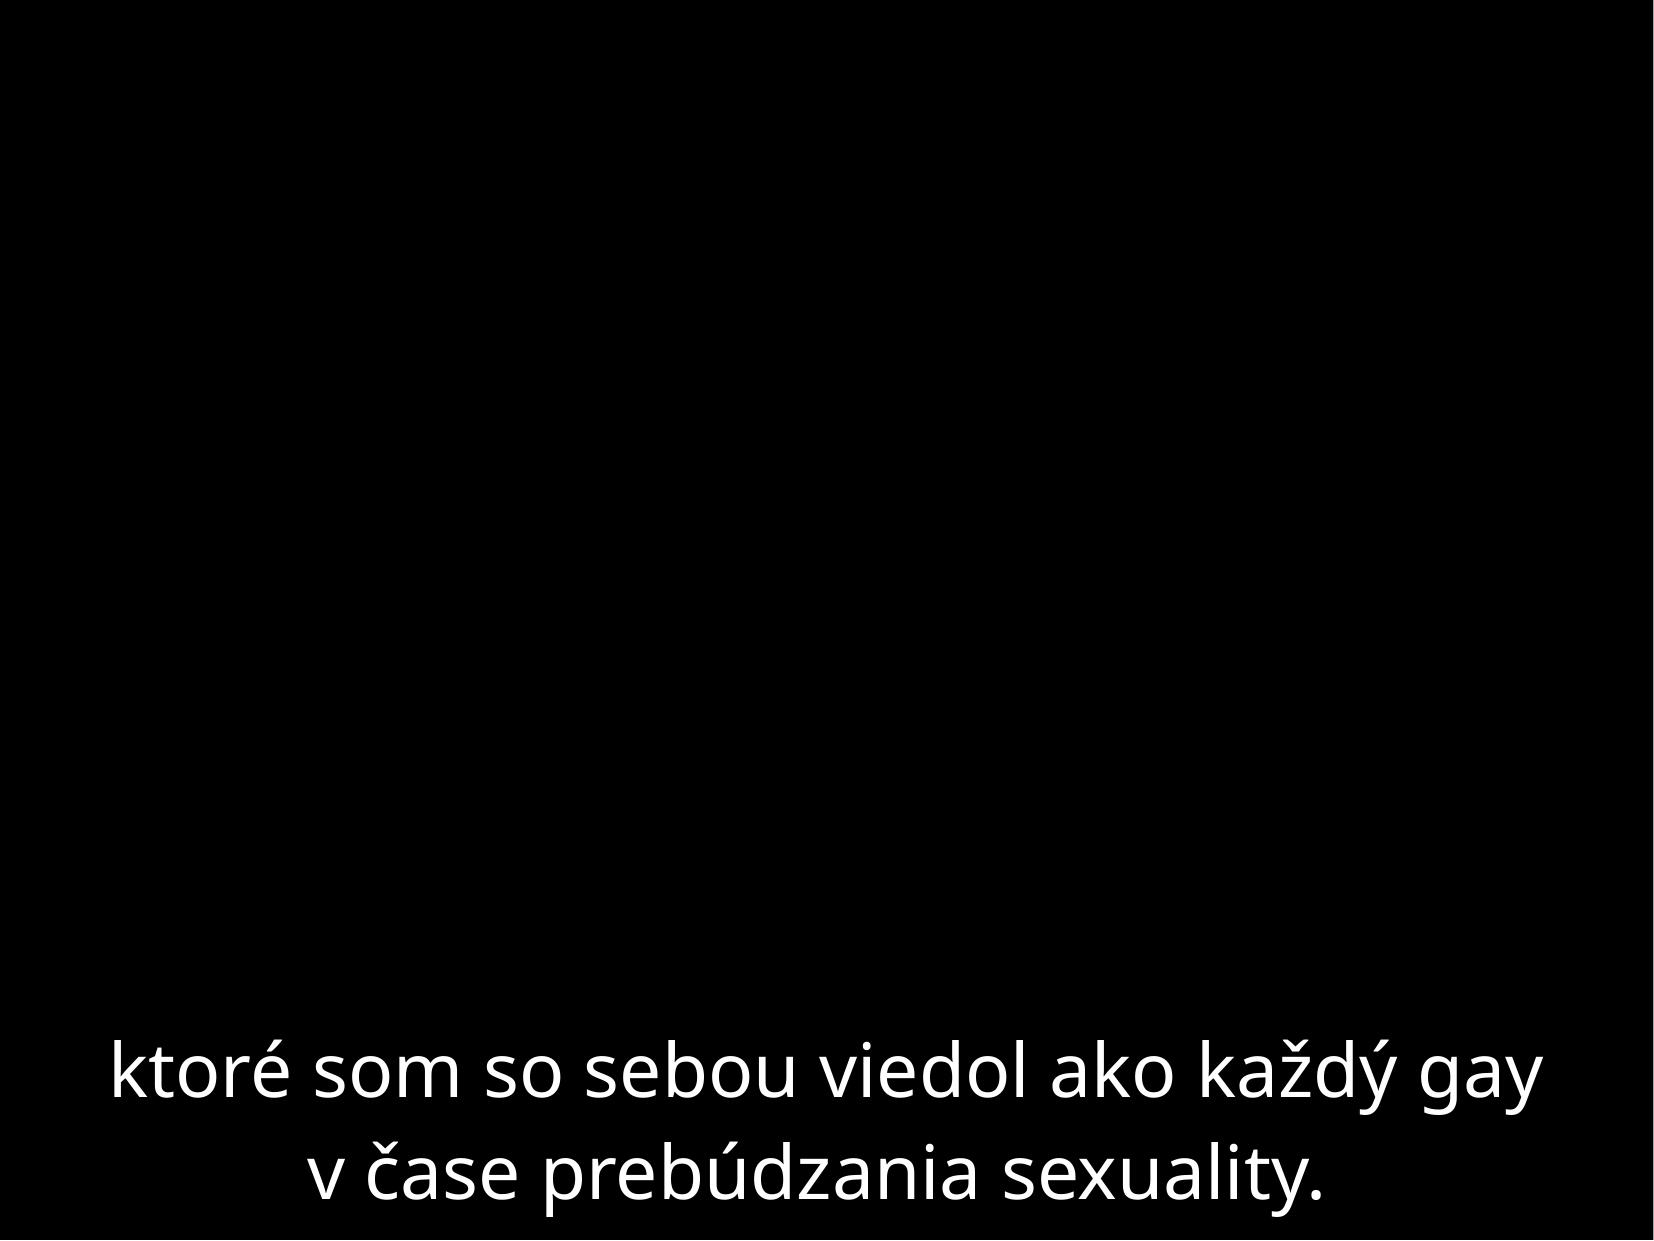

# ktoré som so sebou viedol ako každý gay v čase prebúdzania sexuality.